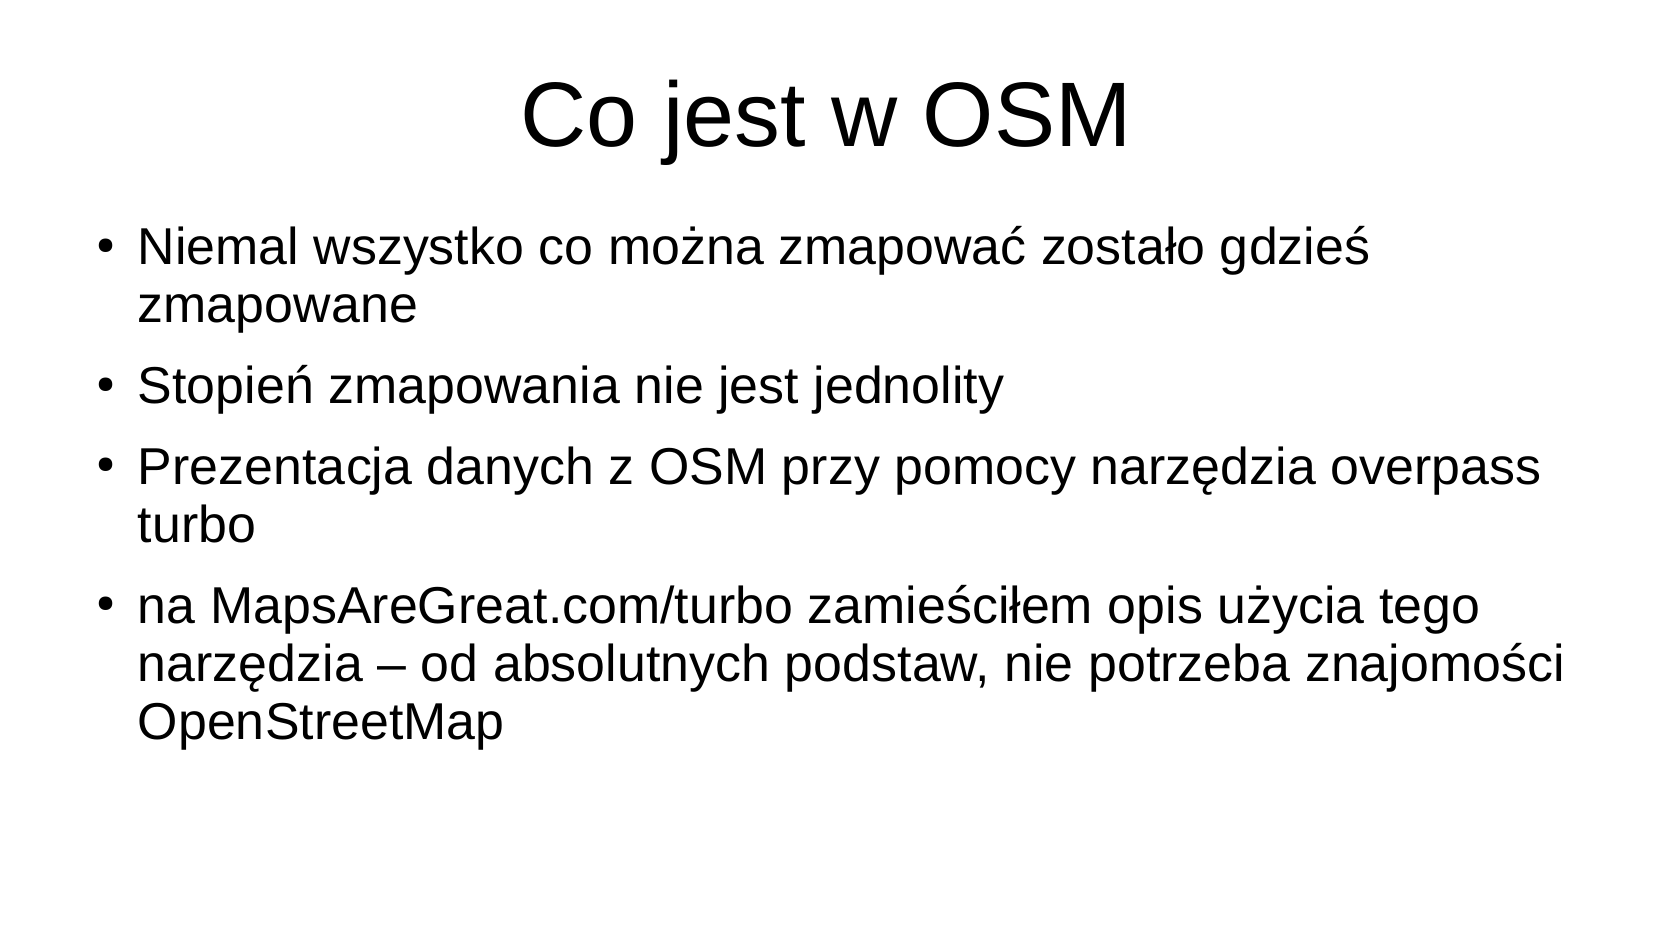

# Co jest w OSM
Niemal wszystko co można zmapować zostało gdzieś zmapowane
Stopień zmapowania nie jest jednolity
Prezentacja danych z OSM przy pomocy narzędzia overpass turbo
na MapsAreGreat.com/turbo zamieściłem opis użycia tego narzędzia – od absolutnych podstaw, nie potrzeba znajomości OpenStreetMap